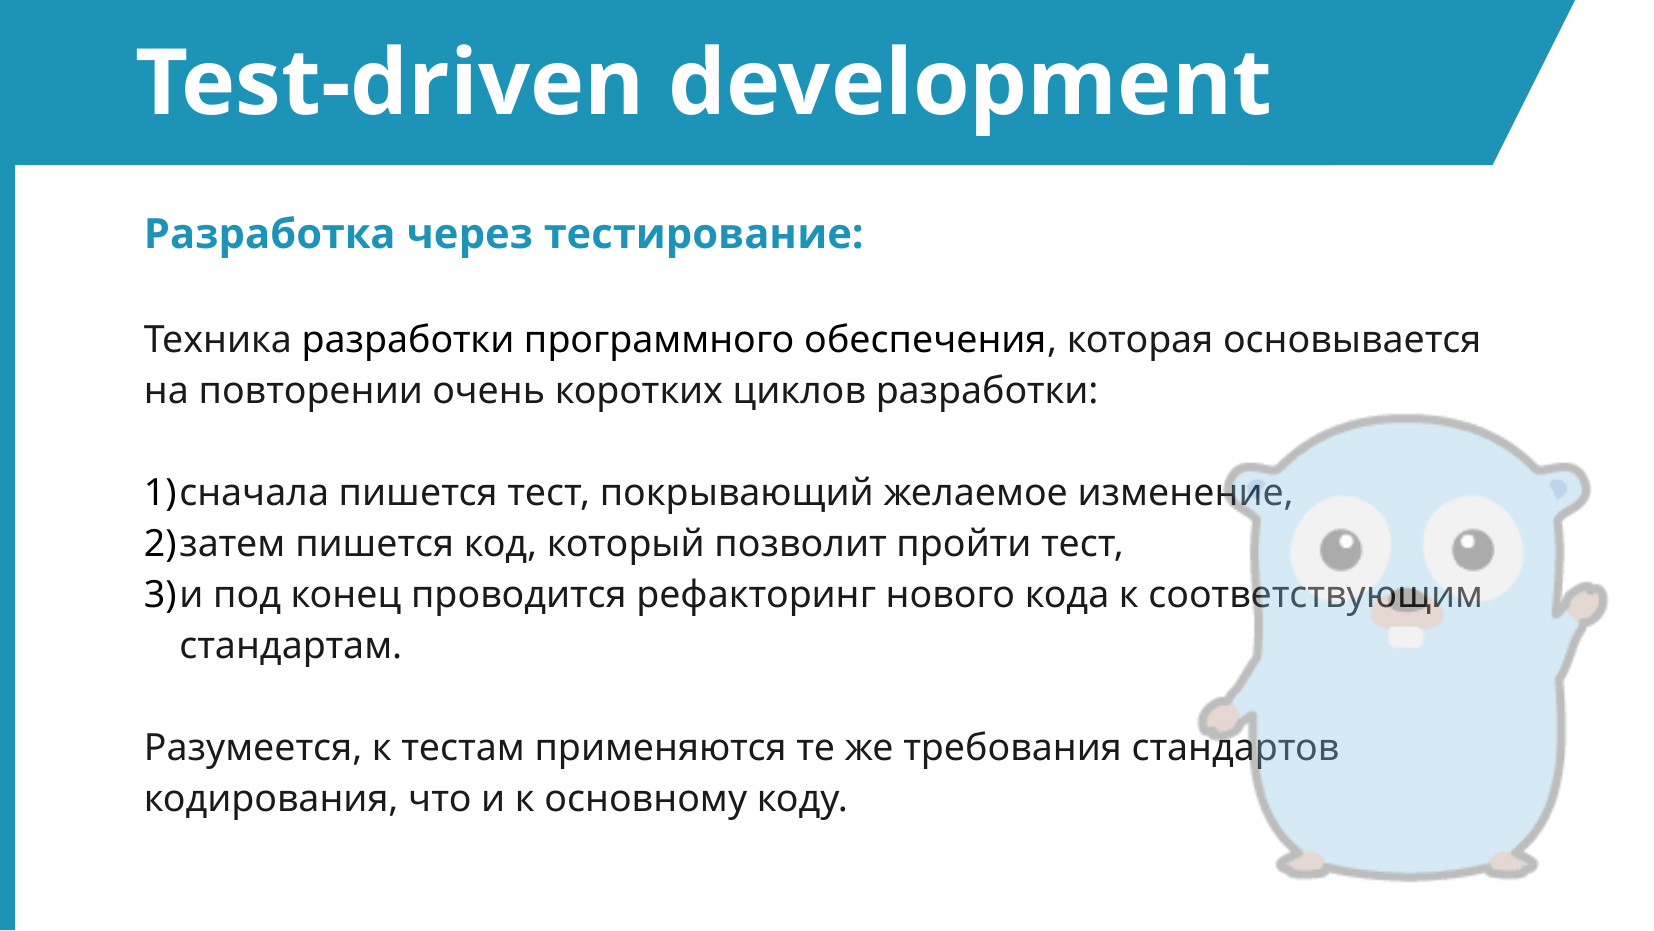

# Test-driven development
Разработка через тестирование:
Техника разработки программного обеспечения, которая основывается на повторении очень коротких циклов разработки:
сначала пишется тест, покрывающий желаемое изменение,
затем пишется код, который позволит пройти тест,
и под конец проводится рефакторинг нового кода к соответствующим стандартам.
Разумеется, к тестам применяются те же требования стандартов кодирования, что и к основному коду.